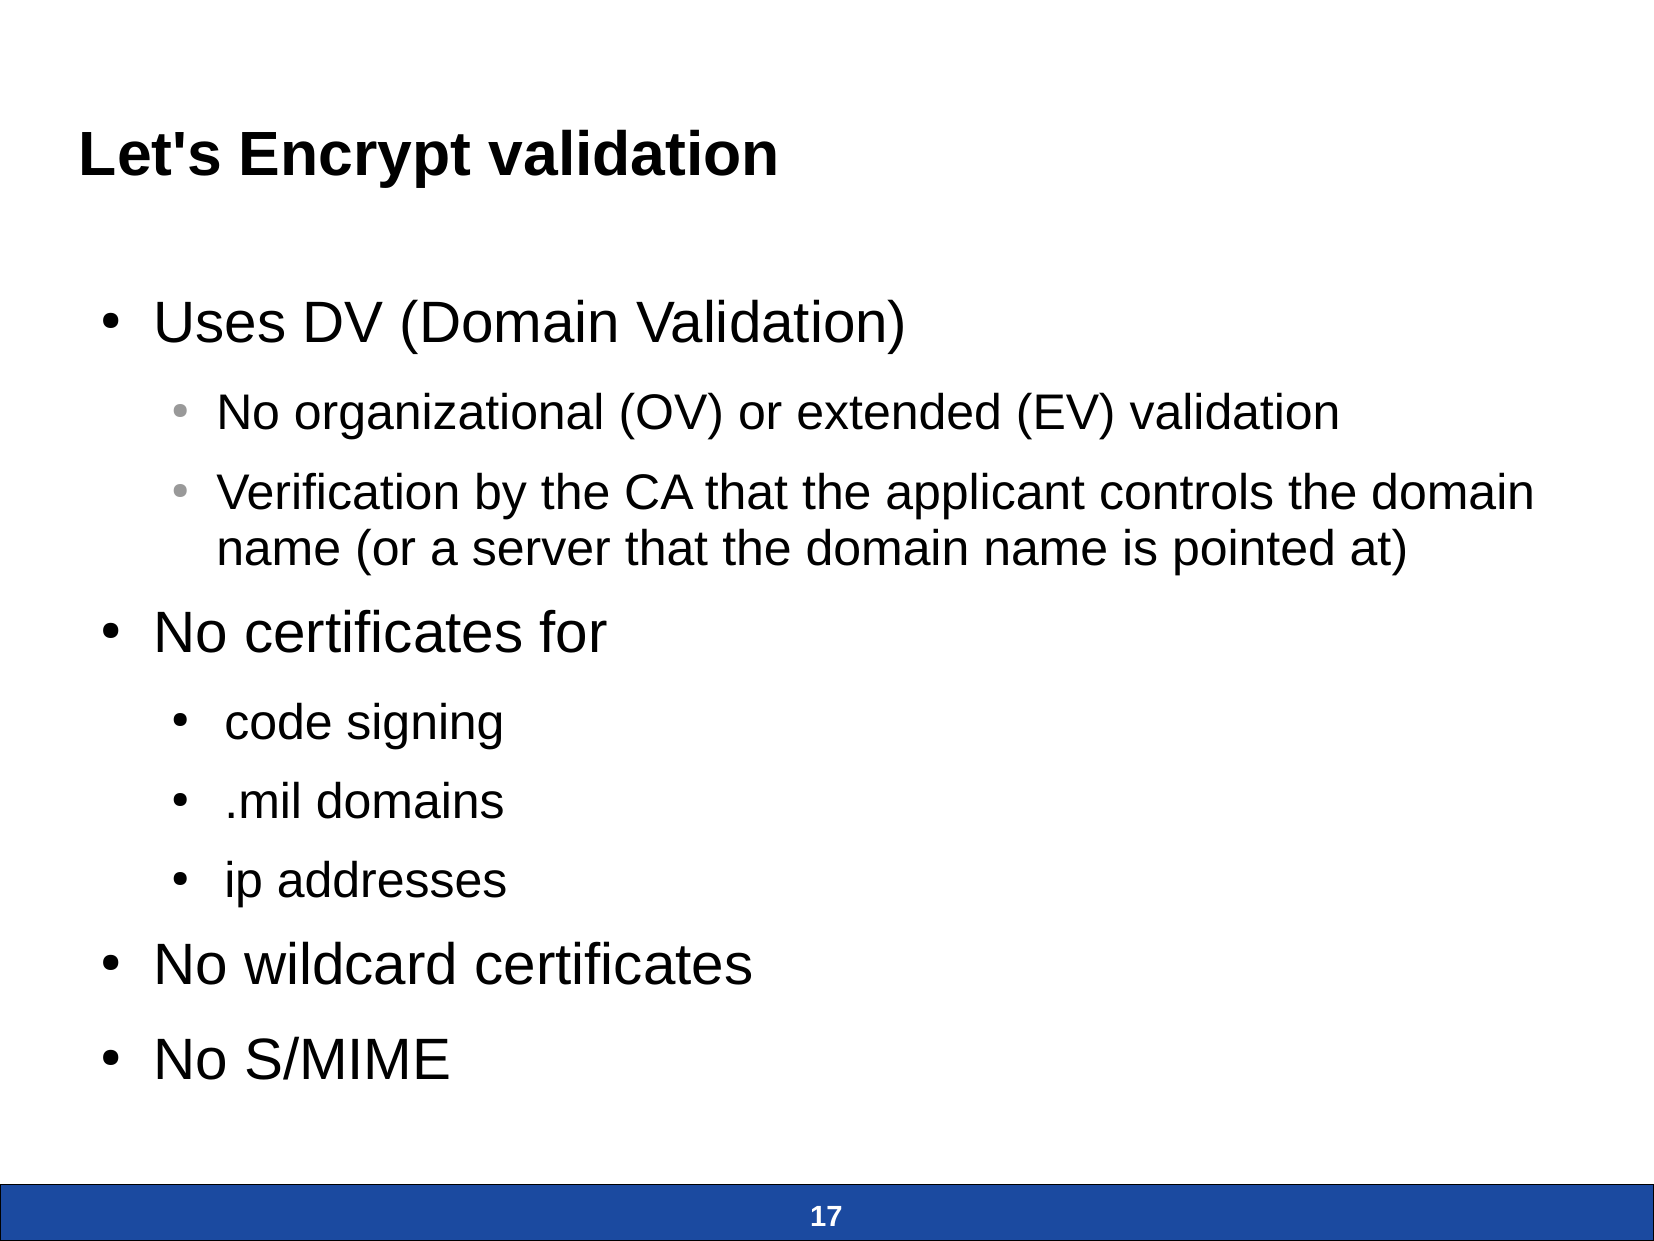

# Let's Encrypt validation
Uses DV (Domain Validation)
No organizational (OV) or extended (EV) validation
Verification by the CA that the applicant controls the domain name (or a server that the domain name is pointed at)
No certificates for
code signing
.mil domains
ip addresses
No wildcard certificates
No S/MIME
17